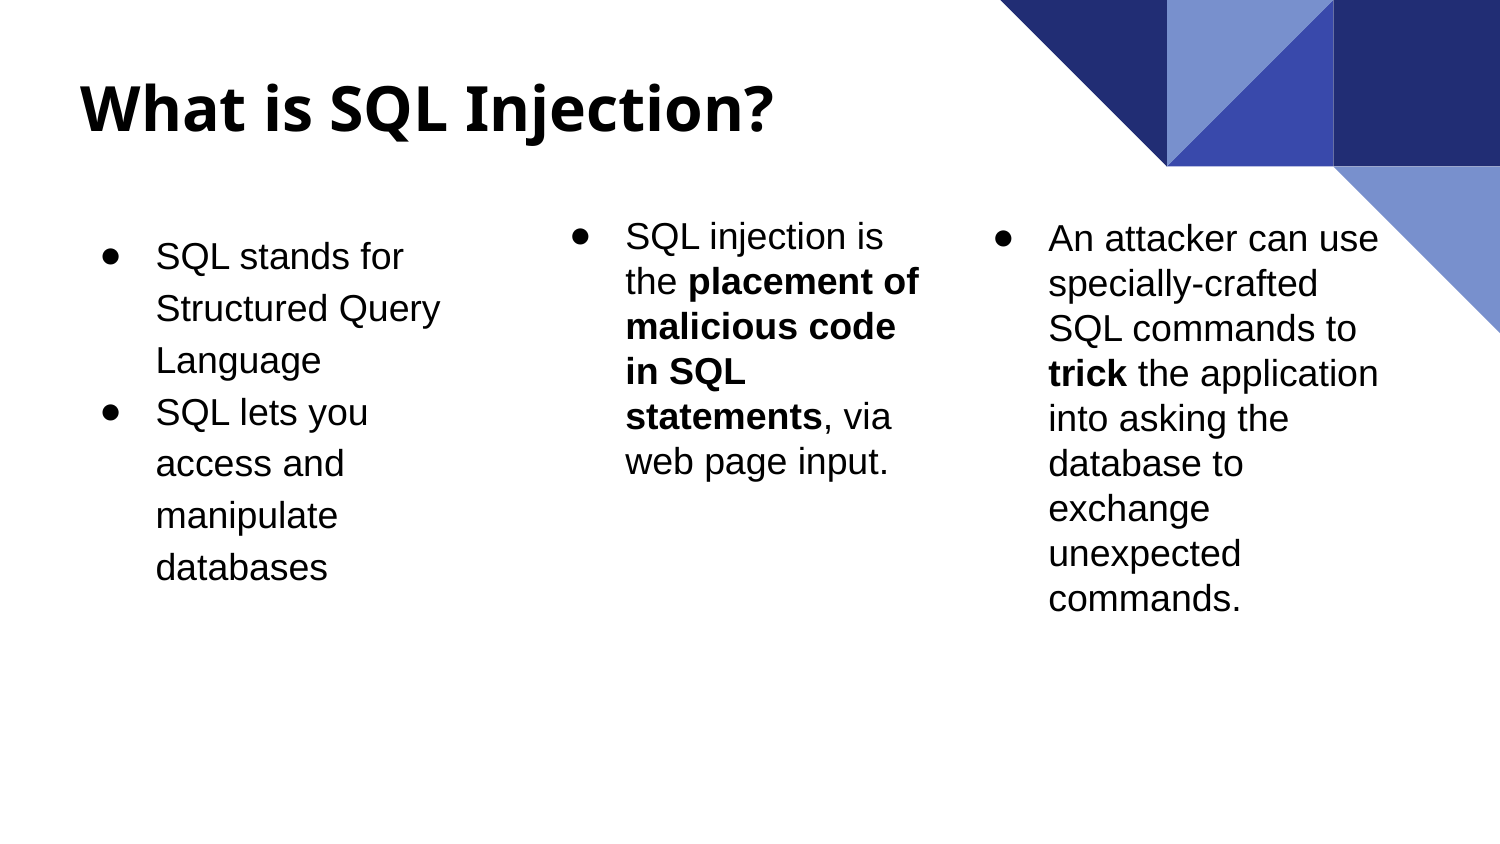

# What is SQL Injection?
SQL injection is the placement of malicious code in SQL statements, via web page input.
An attacker can use specially-crafted SQL commands to trick the application into asking the database to exchange unexpected commands.
SQL stands for Structured Query Language
SQL lets you access and manipulate databases